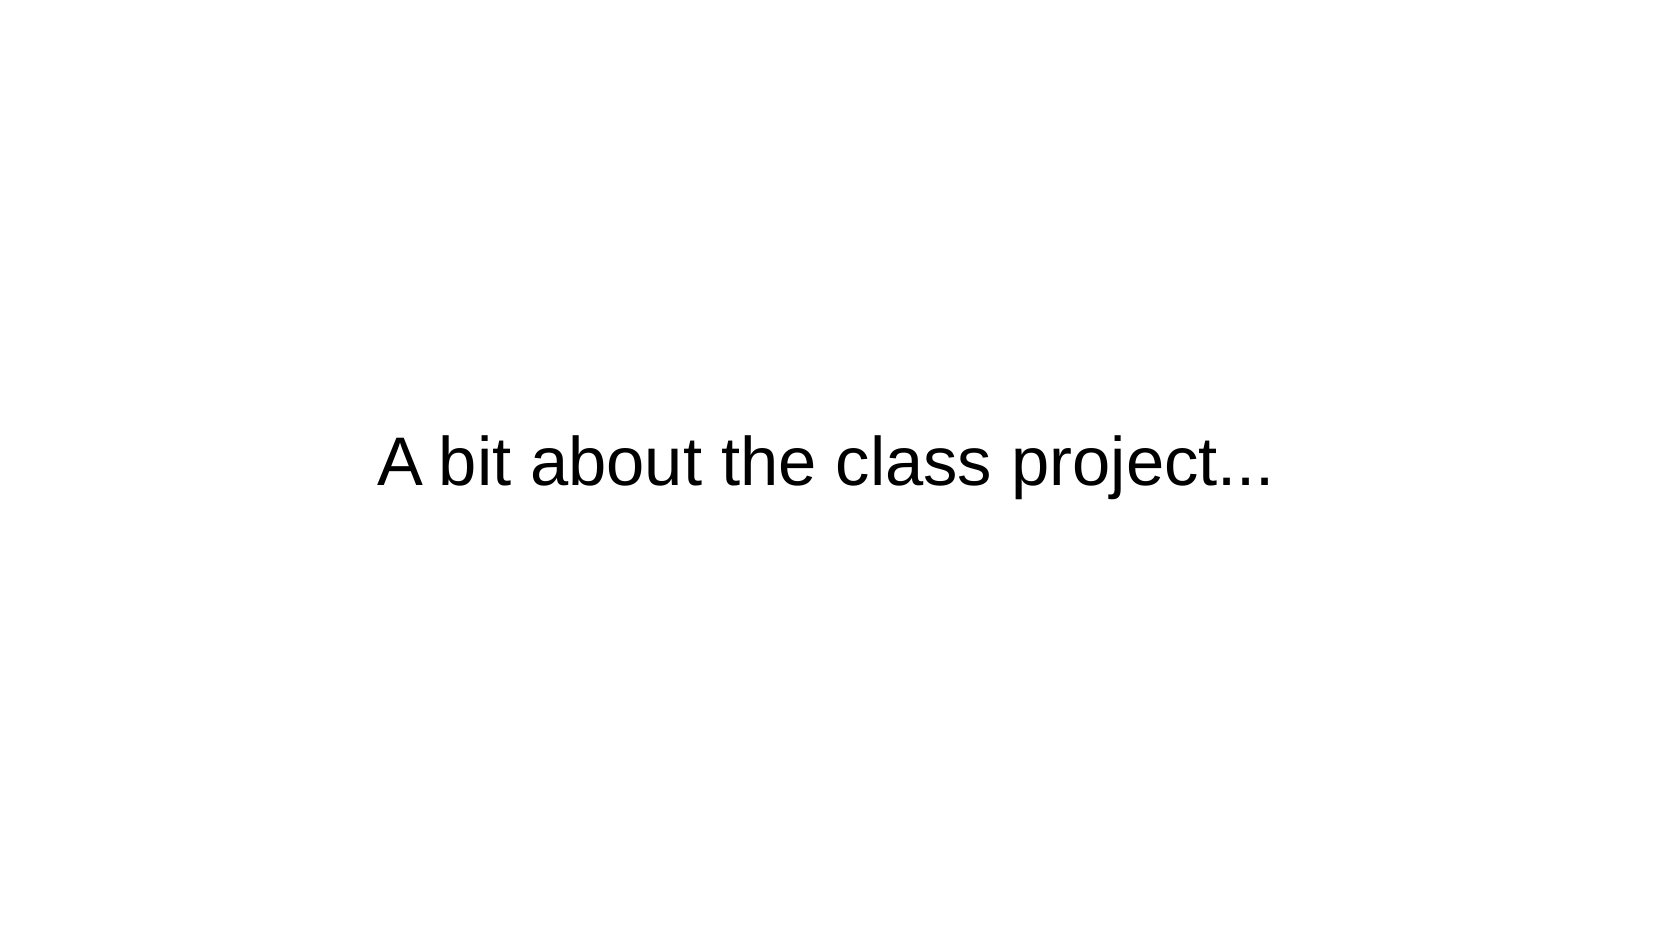

# A bit about the class project...